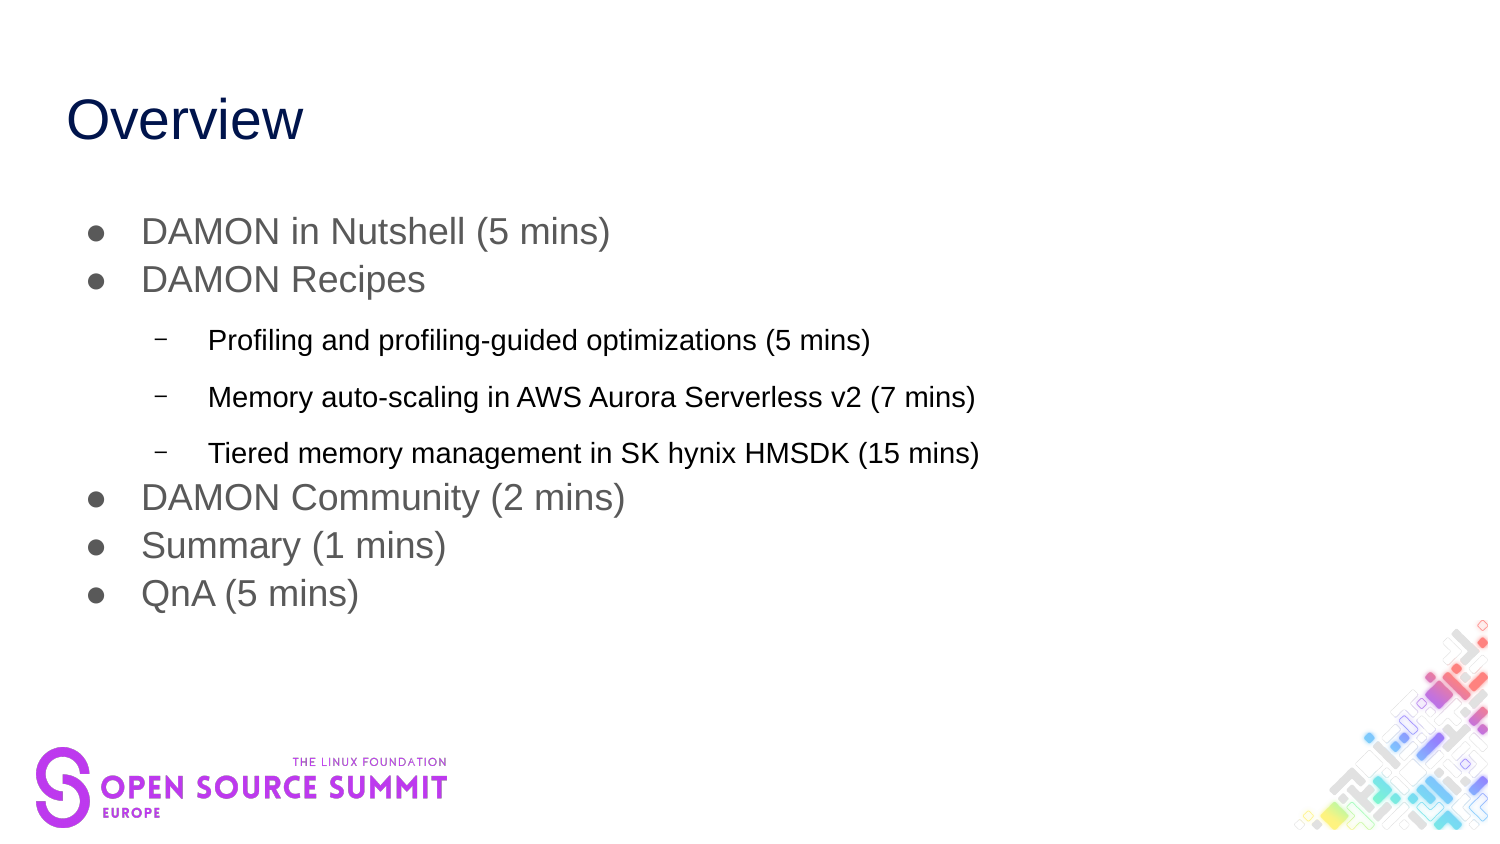

# Overview
DAMON in Nutshell (5 mins)
DAMON Recipes
Profiling and profiling-guided optimizations (5 mins)
Memory auto-scaling in AWS Aurora Serverless v2 (7 mins)
Tiered memory management in SK hynix HMSDK (15 mins)
DAMON Community (2 mins)
Summary (1 mins)
QnA (5 mins)